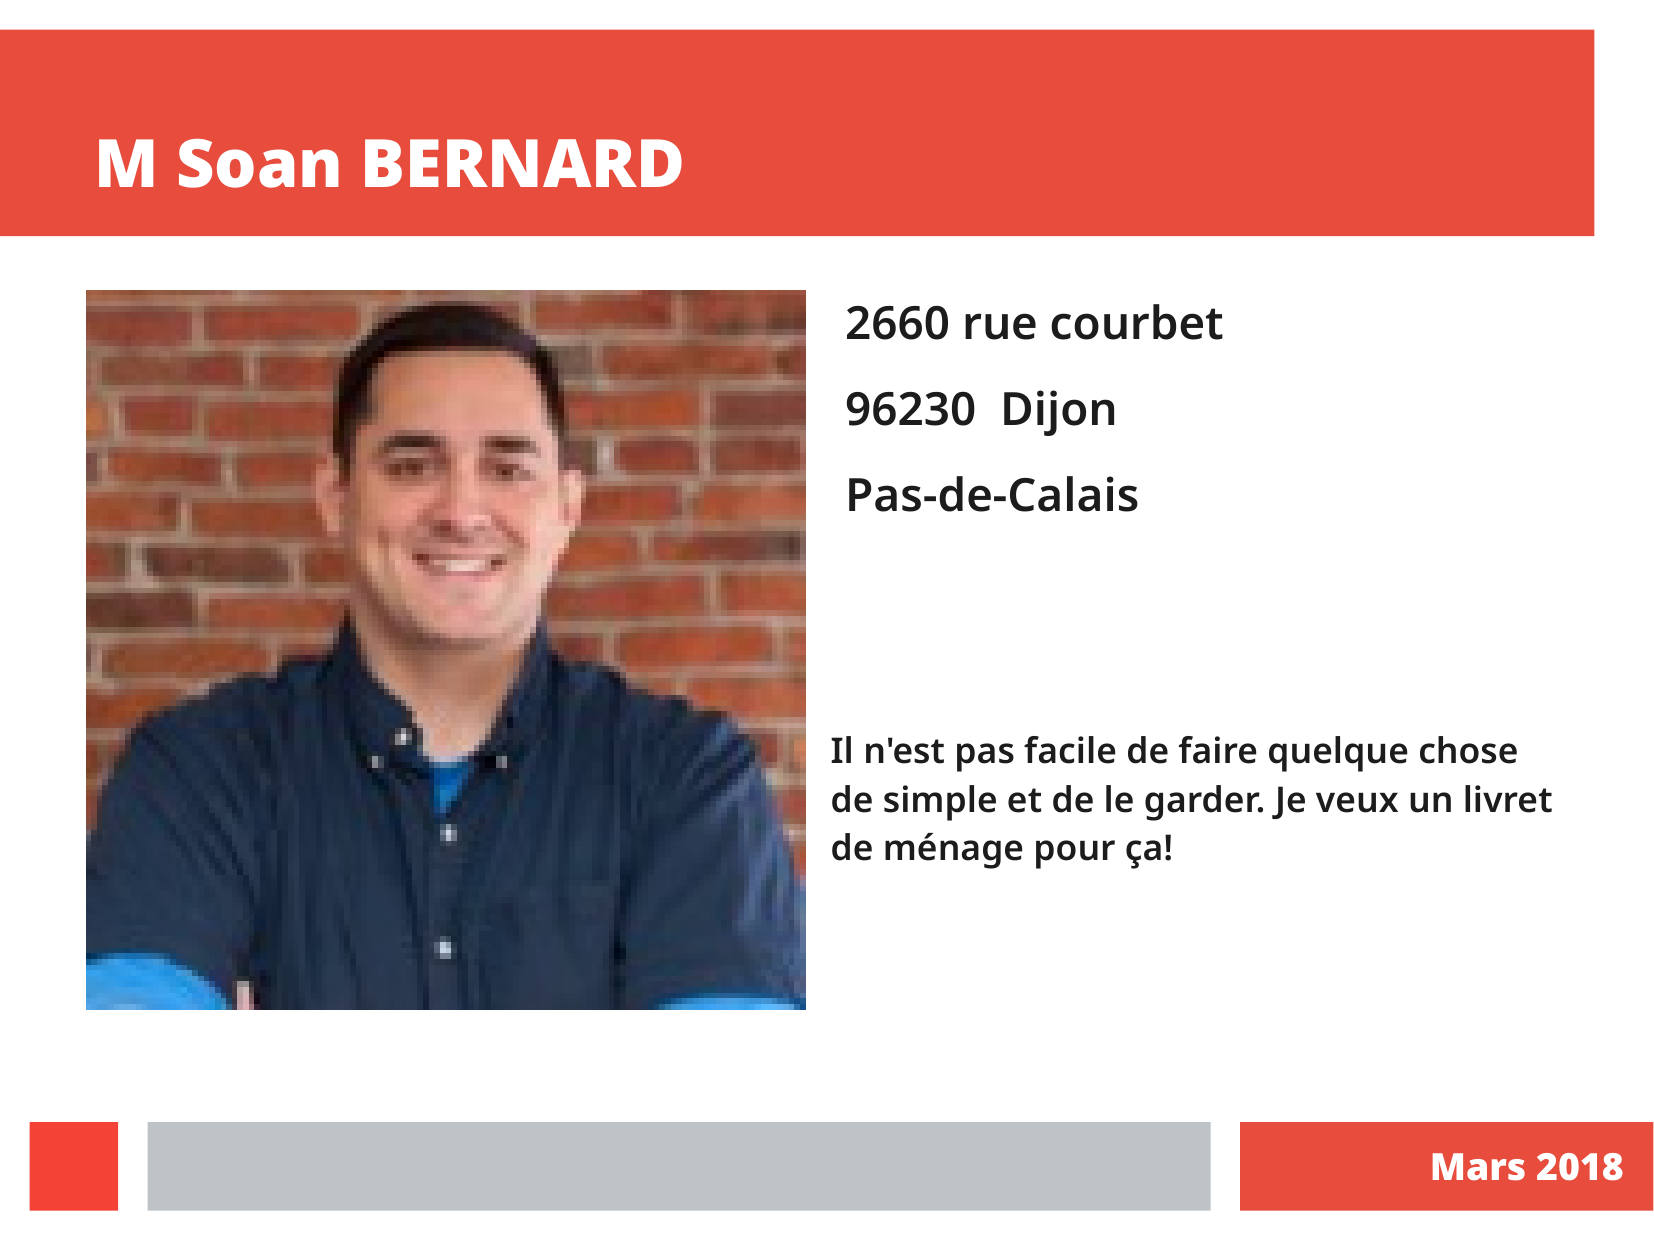

# M Soan BERNARD
2660 rue courbet
96230 Dijon
Pas-de-Calais
Il n'est pas facile de faire quelque chose de simple et de le garder. Je veux un livret de ménage pour ça!
Mars 2018